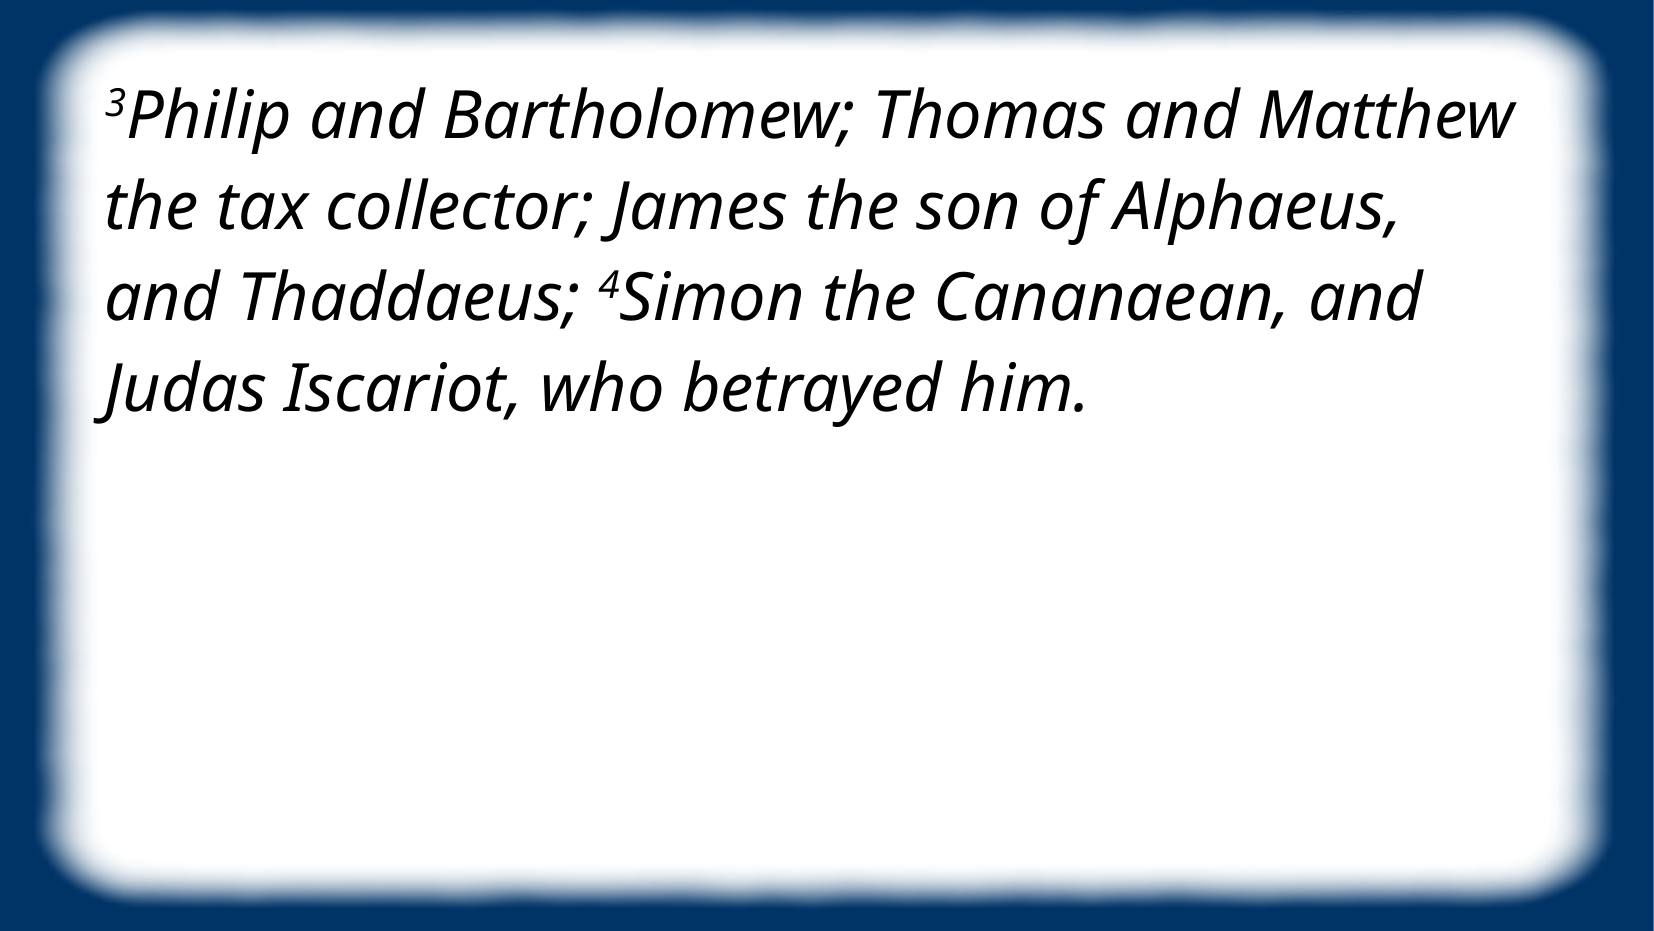

3Philip and Bartholomew; Thomas and Matthew the tax collector; James the son of Alphaeus, and Thaddaeus; 4Simon the Cananaean, and Judas Iscariot, who betrayed him.